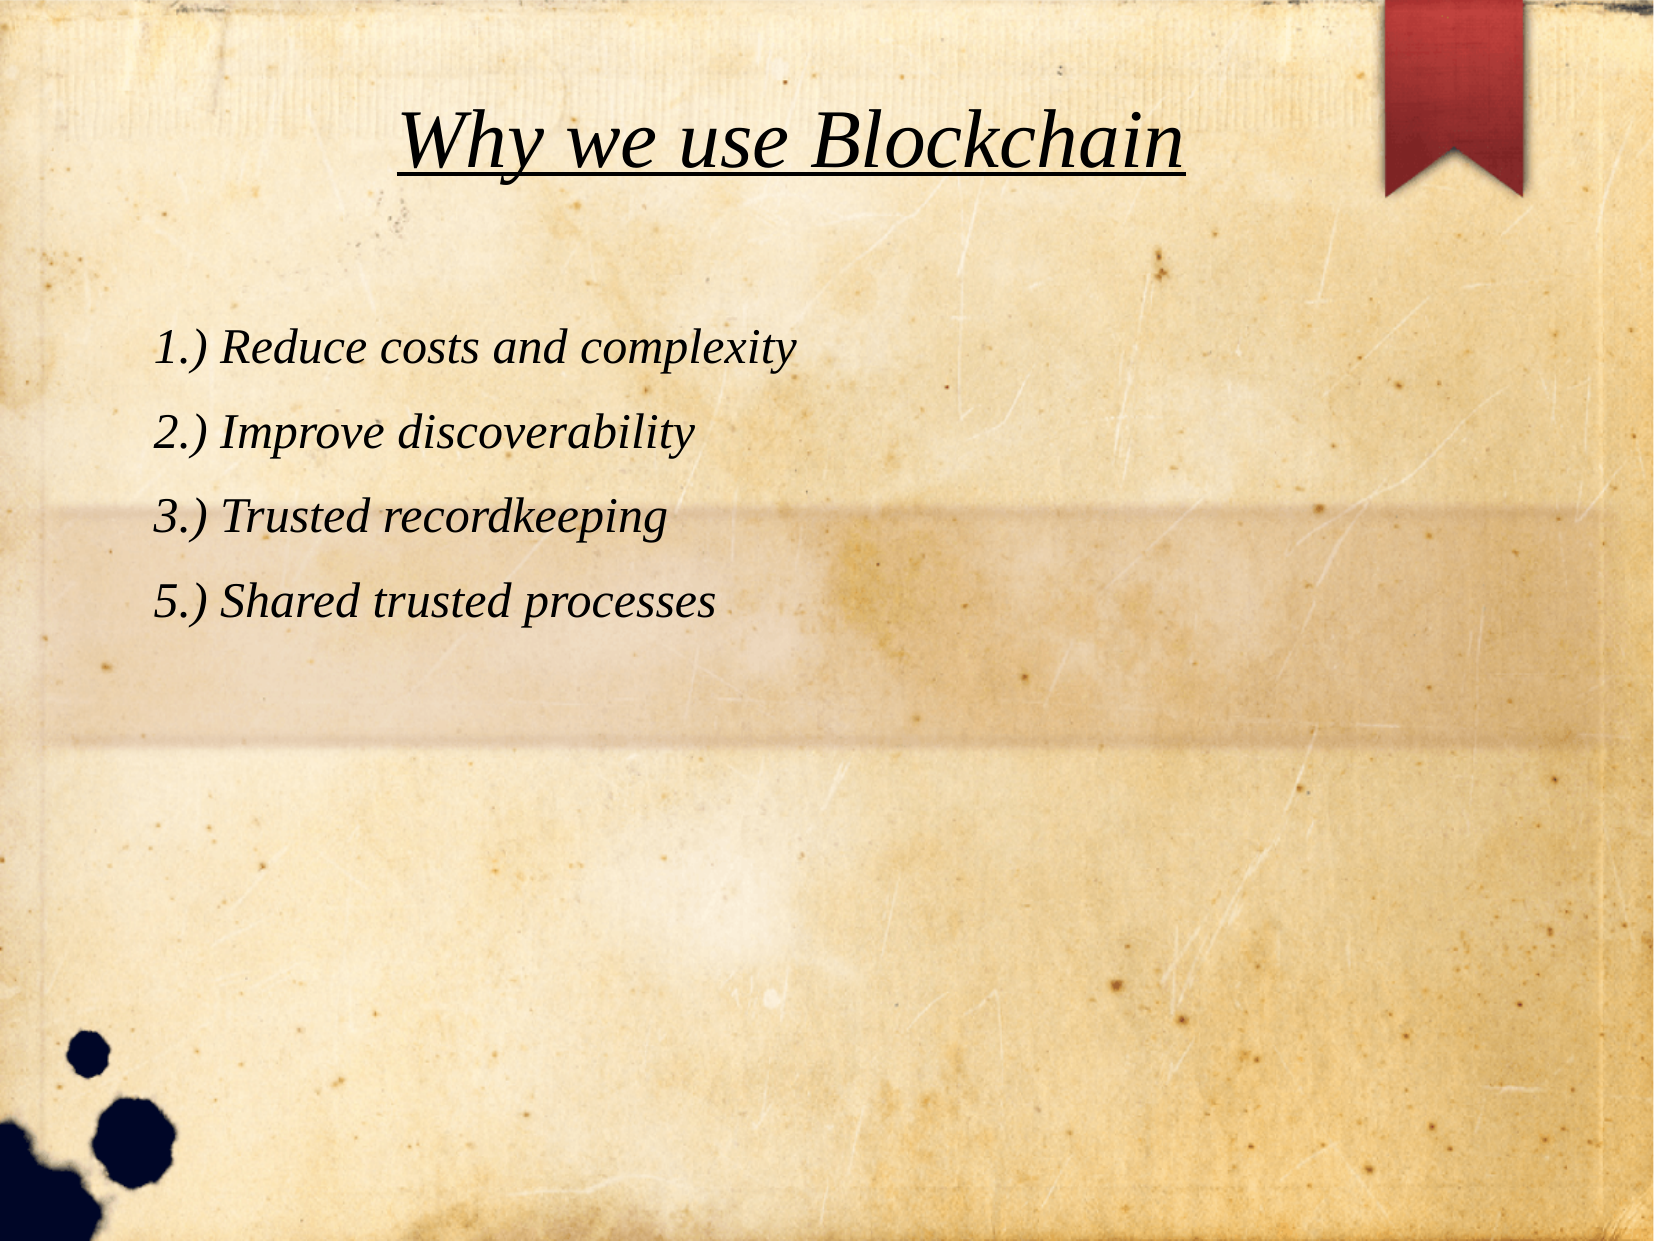

# Why we use Blockchain
1.) Reduce costs and complexity
2.) Improve discoverability
3.) Trusted recordkeeping
5.) Shared trusted processes